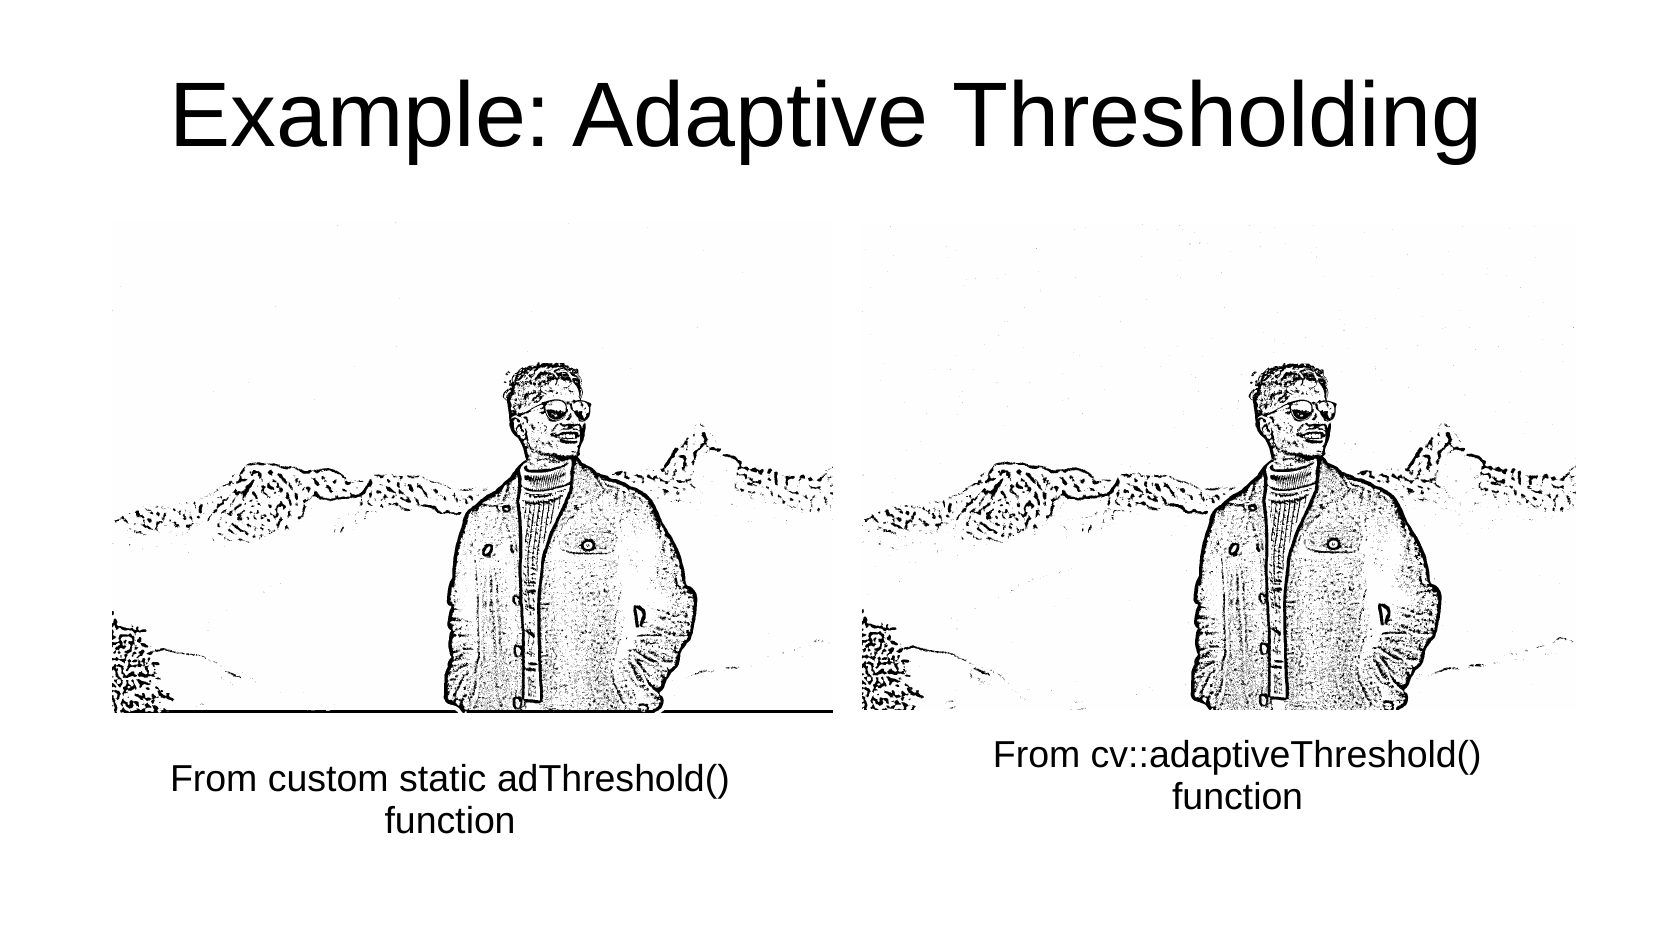

# Example: Adaptive Thresholding
From cv::adaptiveThreshold() function
From custom static adThreshold() function